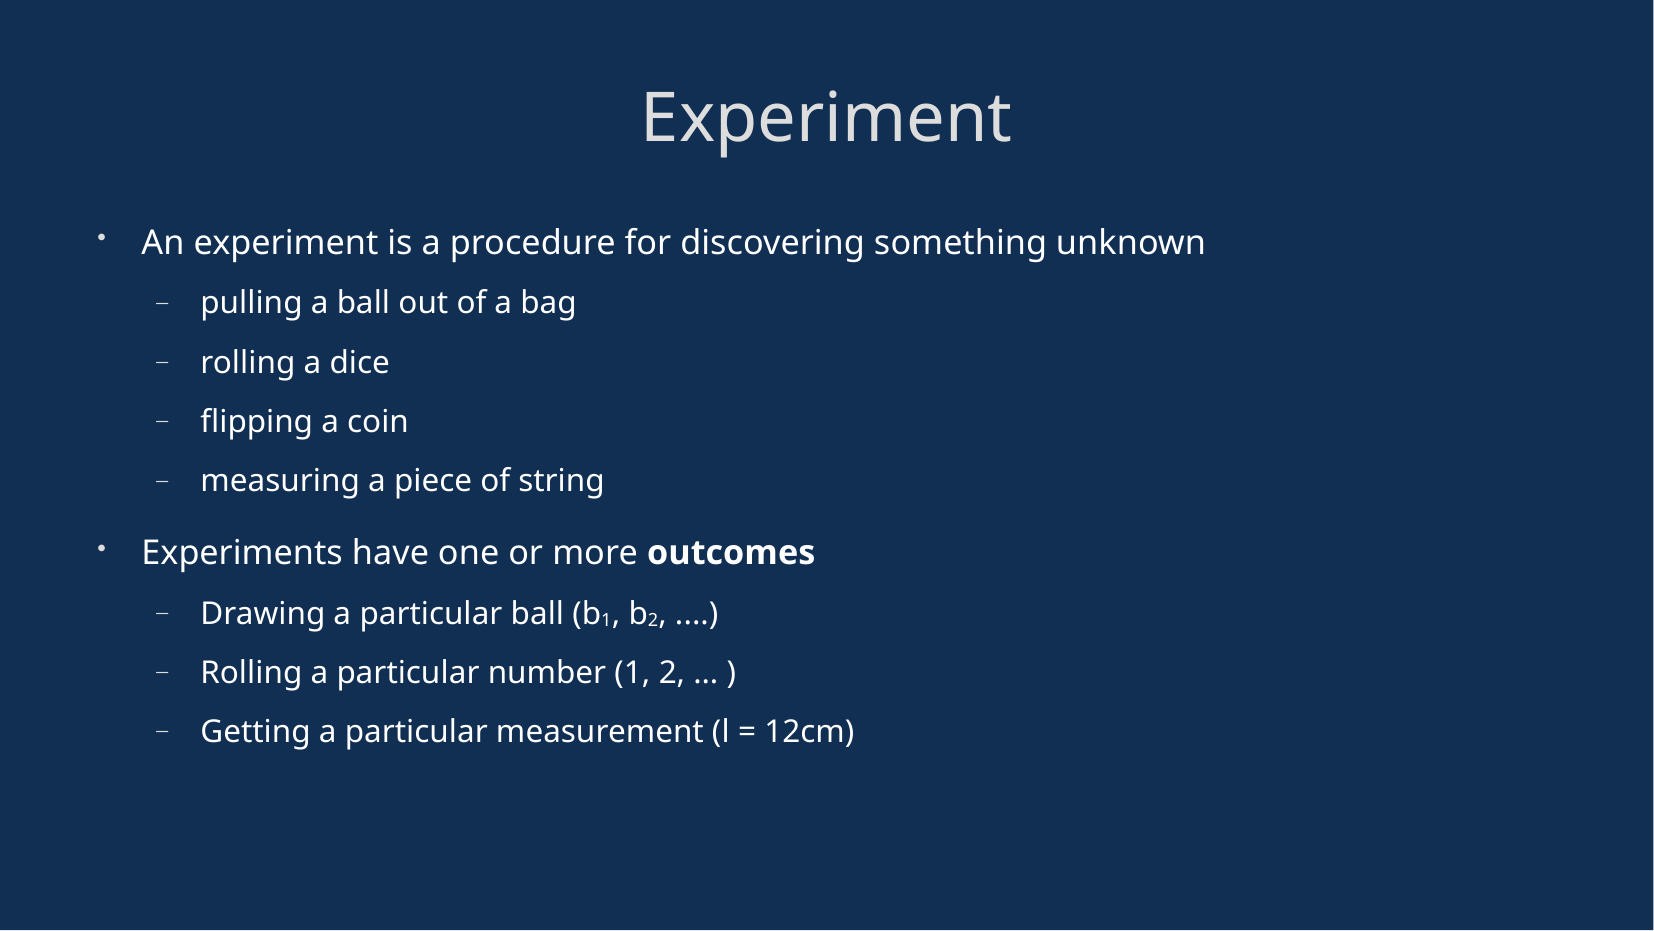

# Experiment
An experiment is a procedure for discovering something unknown
pulling a ball out of a bag
rolling a dice
flipping a coin
measuring a piece of string
Experiments have one or more outcomes
Drawing a particular ball (b1, b2, ....)
Rolling a particular number (1, 2, … )
Getting a particular measurement (l = 12cm)